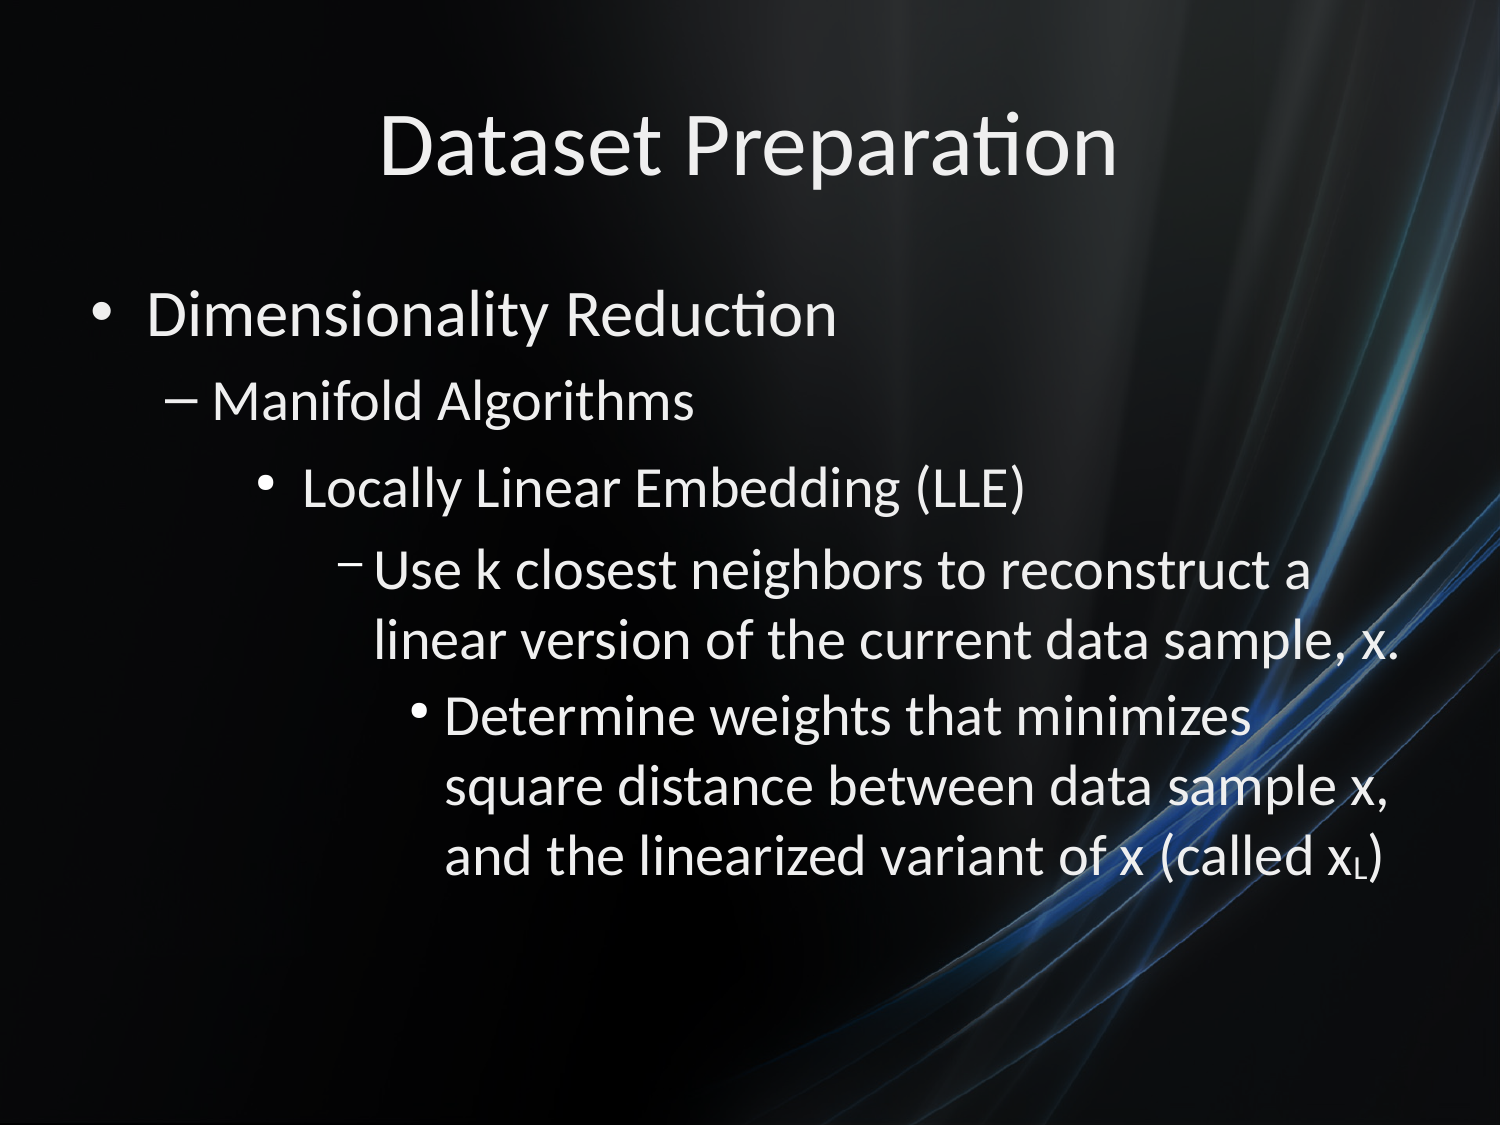

# Dataset Preparation
Dimensionality Reduction
Manifold Algorithms
Locally Linear Embedding (LLE)
Use k closest neighbors to reconstruct a linear version of the current data sample, x.
Determine weights that minimizes square distance between data sample x, and the linearized variant of x (called xL)